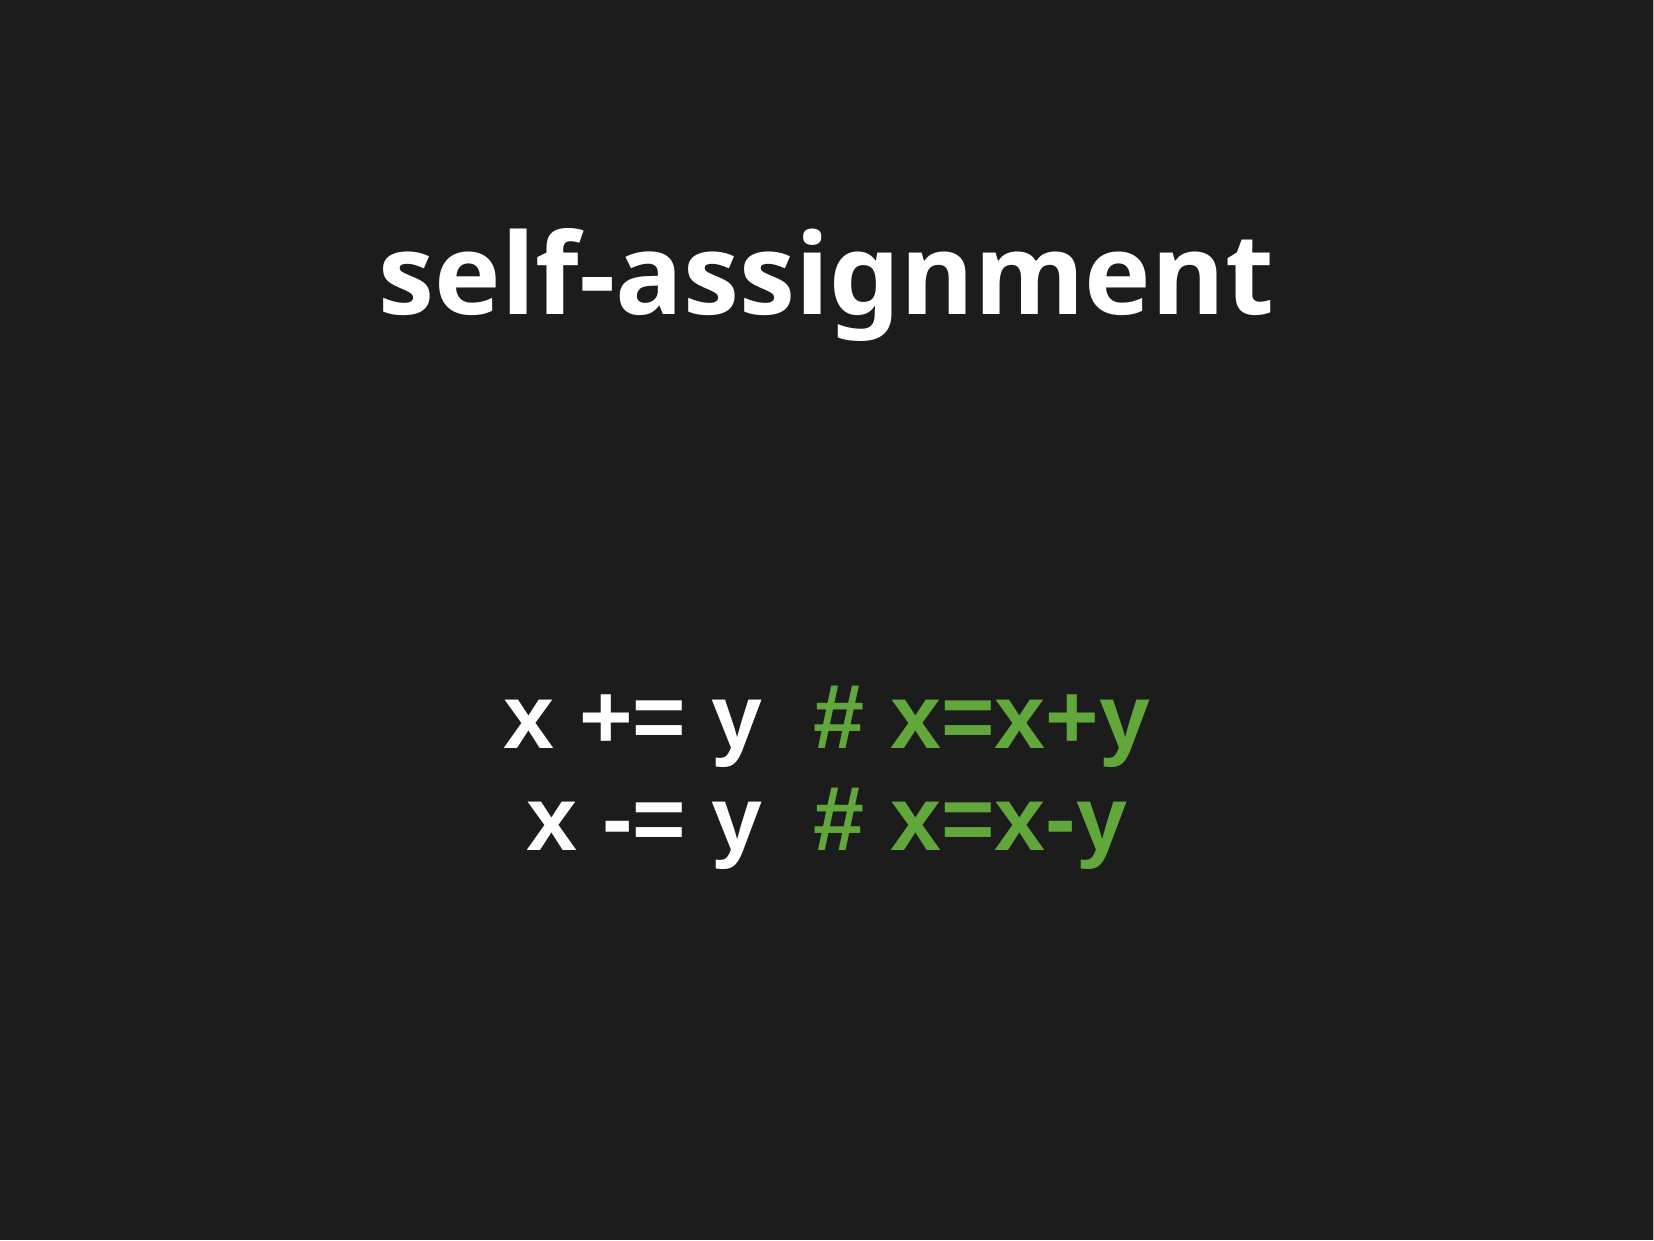

# self-assignment
x += y # x=x+y
x -= y # x=x-y